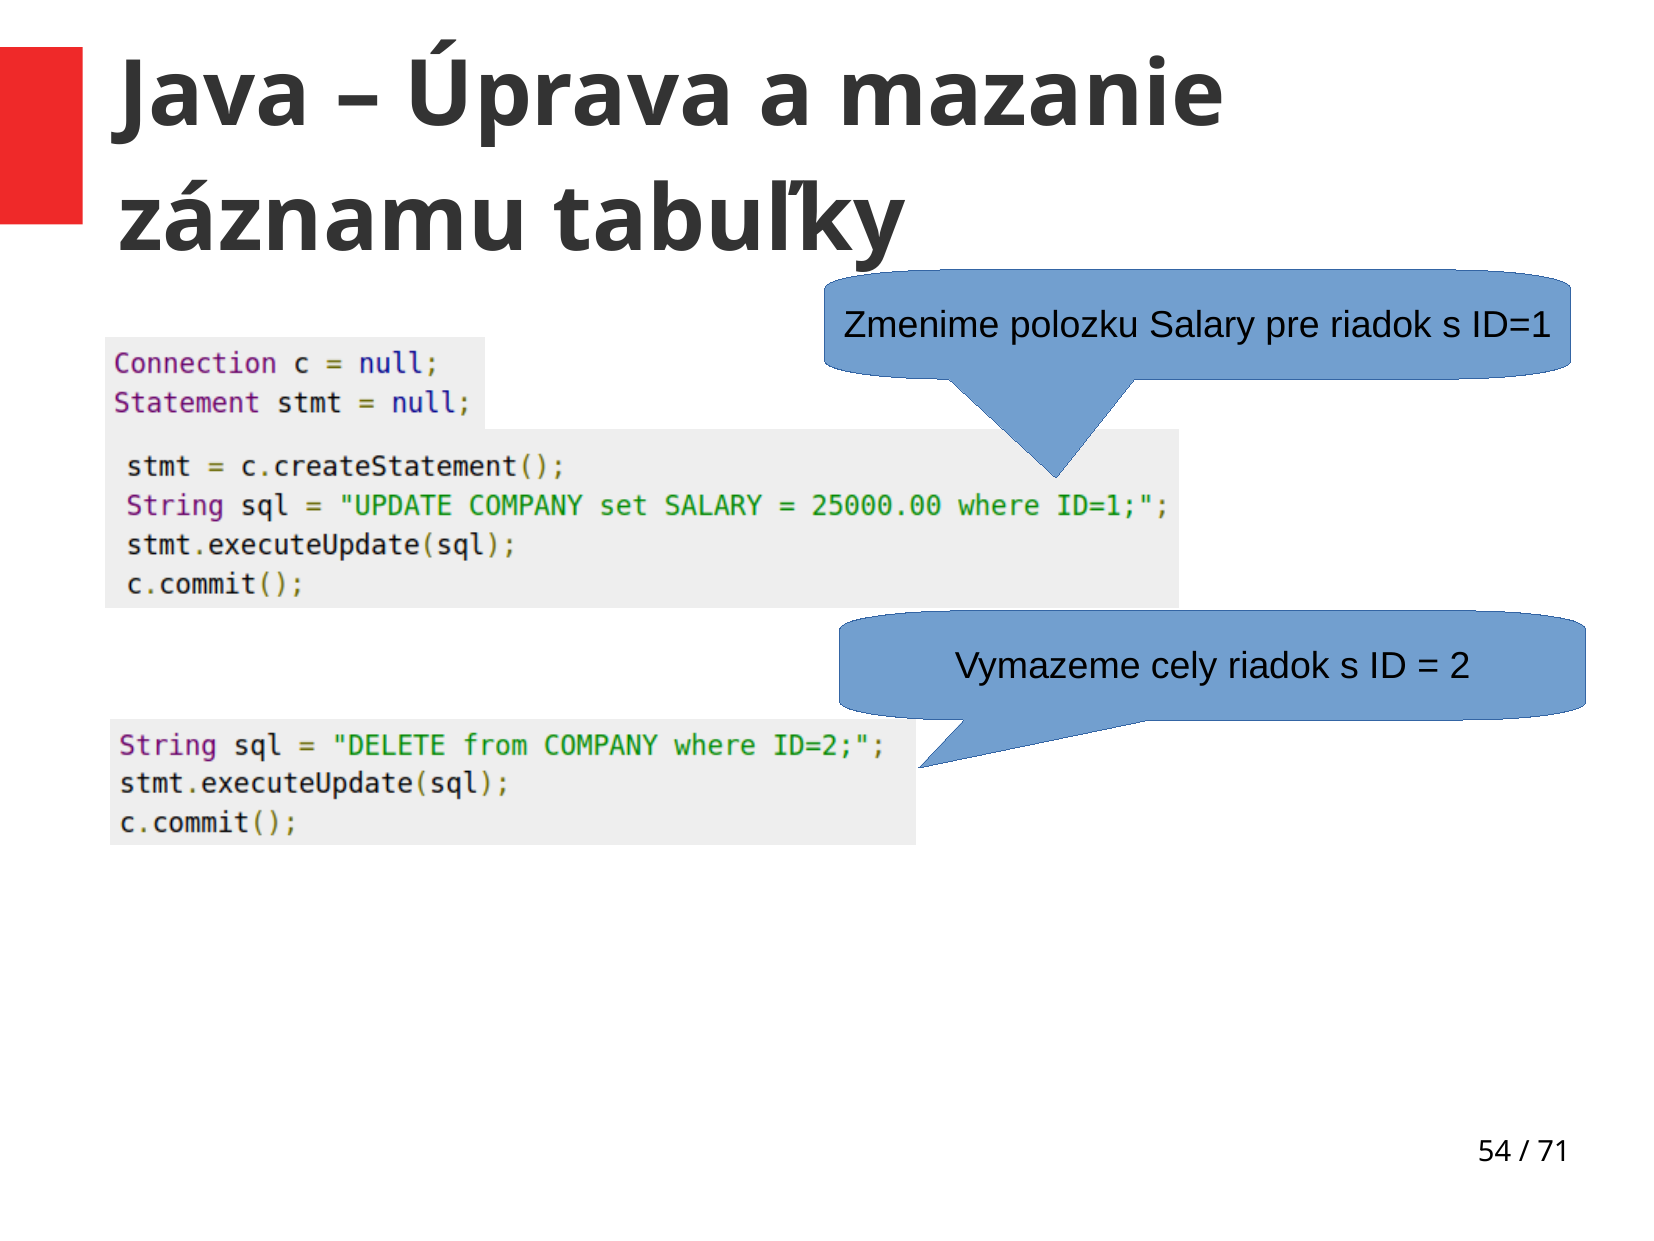

# Java – Úprava a mazanie záznamu tabuľky
Zmenime polozku Salary pre riadok s ID=1
Vymazeme cely riadok s ID = 2
54